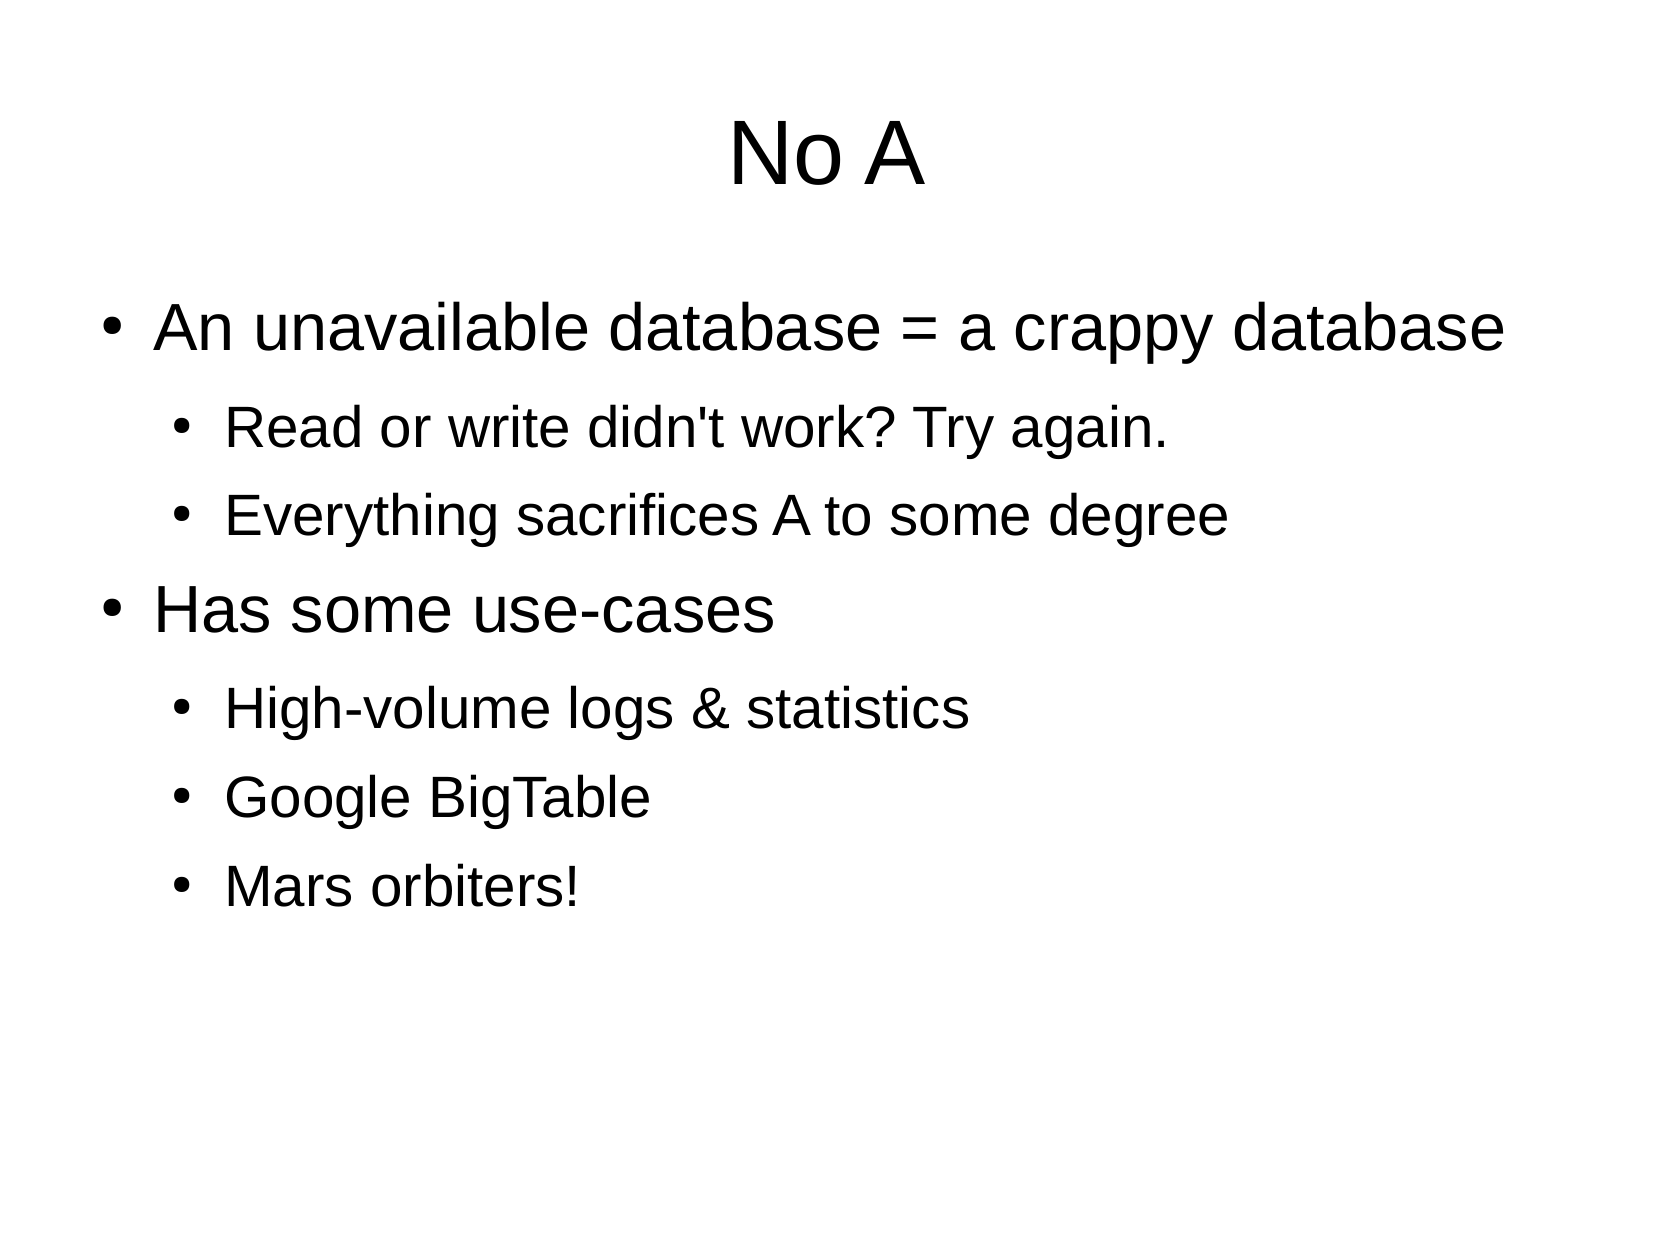

# No A
An unavailable database = a crappy database
Read or write didn't work? Try again.
Everything sacrifices A to some degree
Has some use-cases
High-volume logs & statistics
Google BigTable
Mars orbiters!